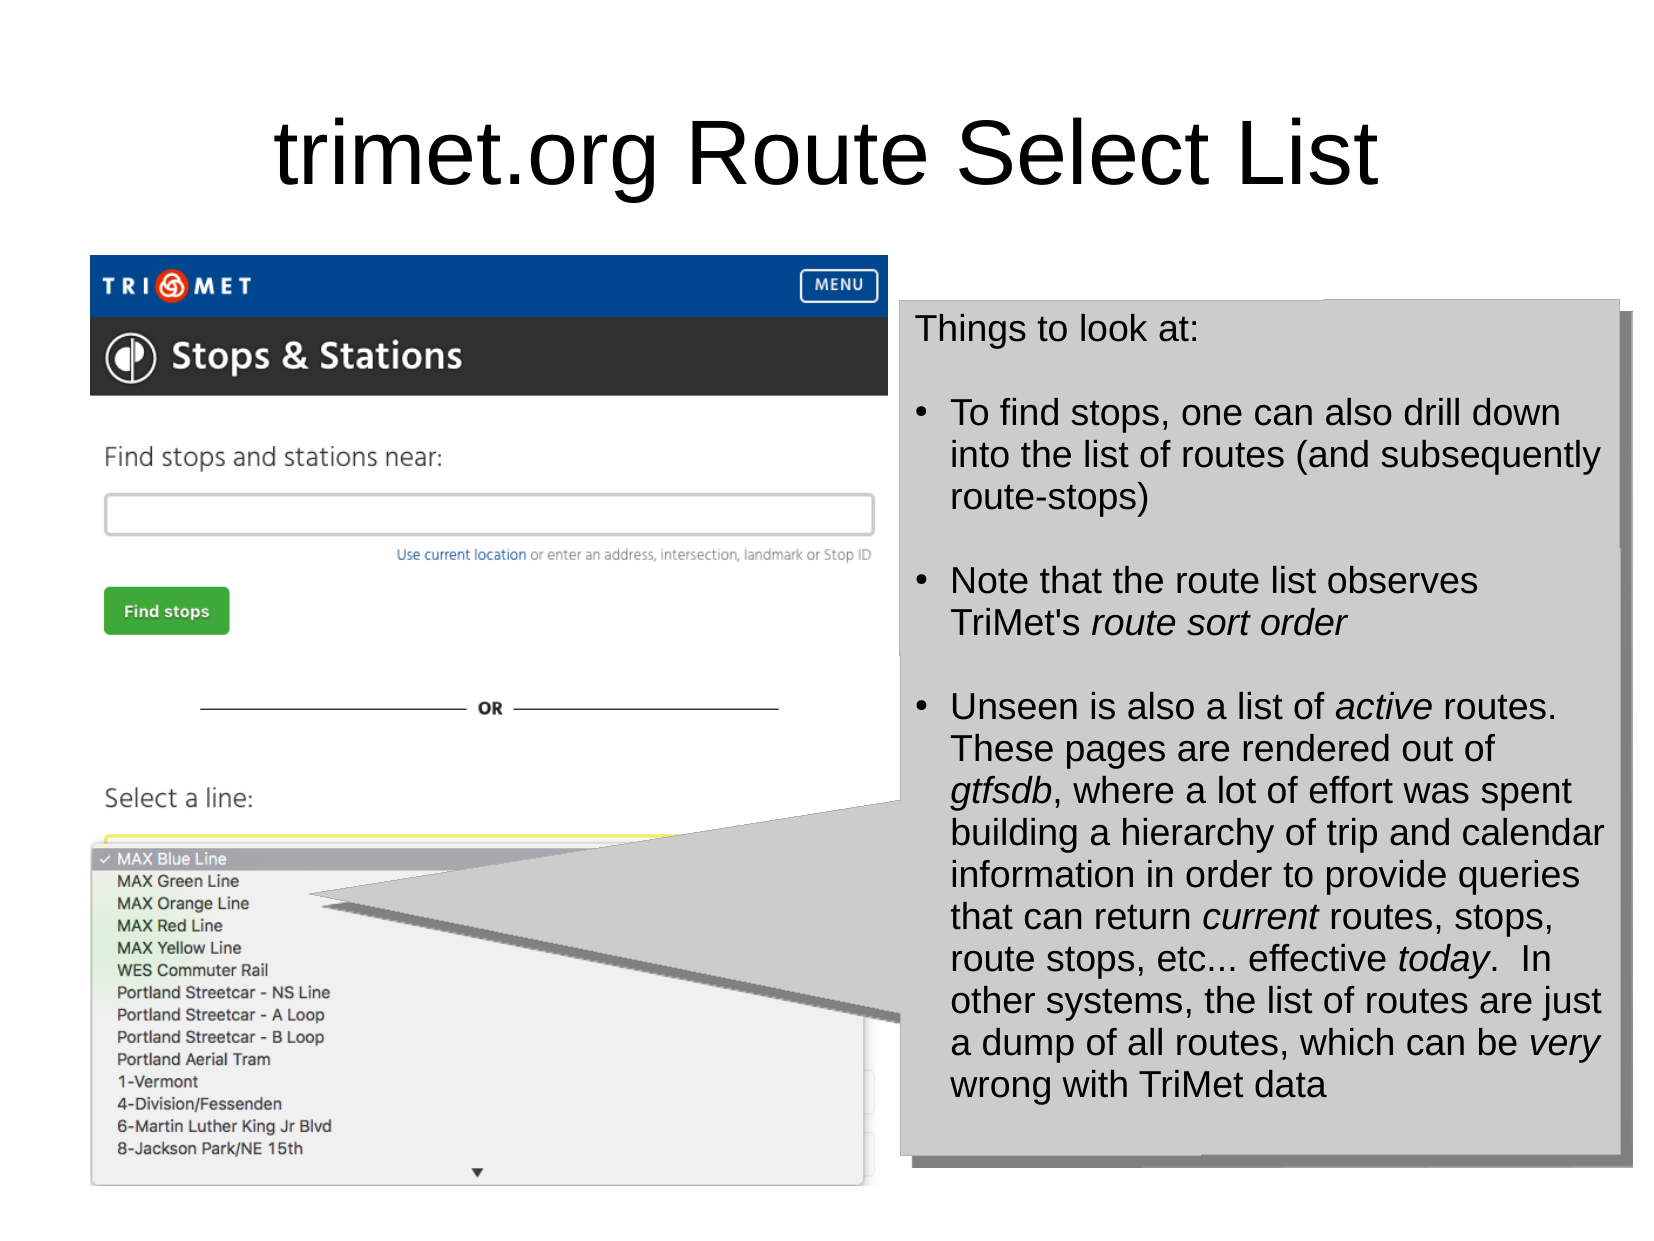

# trimet.org Route Select List
Things to look at:
To find stops, one can also drill down into the list of routes (and subsequently route-stops)
Note that the route list observes TriMet's route sort order
Unseen is also a list of active routes. These pages are rendered out of gtfsdb, where a lot of effort was spent building a hierarchy of trip and calendar information in order to provide queries that can return current routes, stops, route stops, etc... effective today. In other systems, the list of routes are just a dump of all routes, which can be very wrong with TriMet data